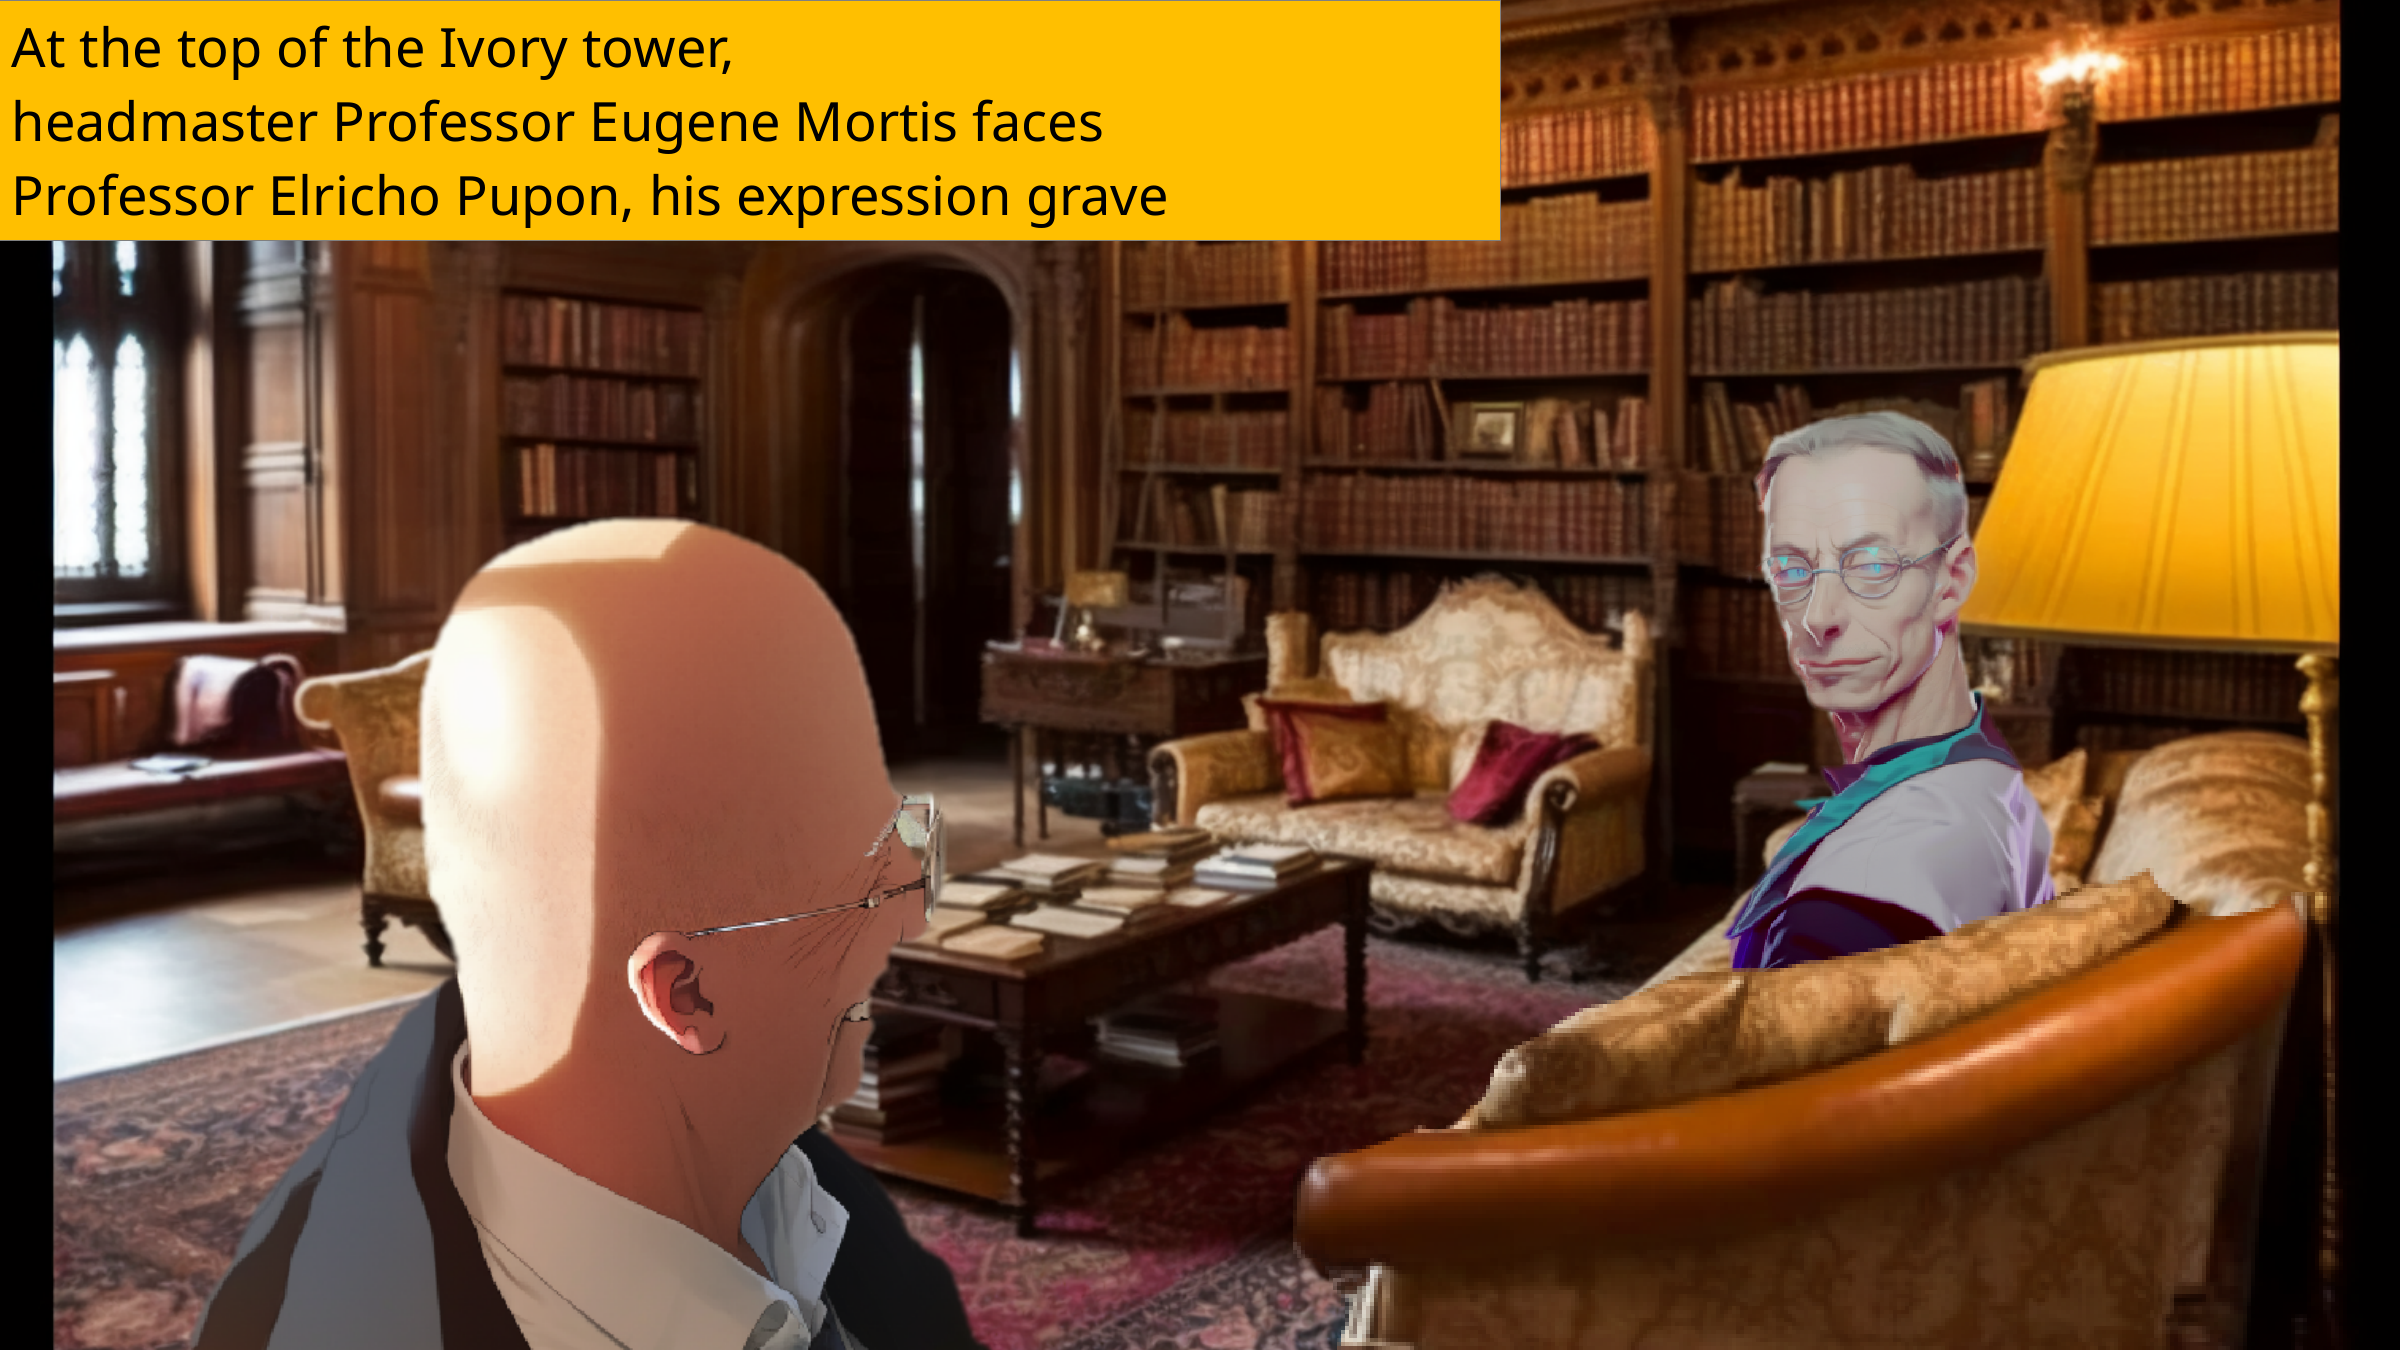

At the top of the Ivory tower,
headmaster Professor Eugene Mortis faces
Professor Elricho Pupon, his expression grave